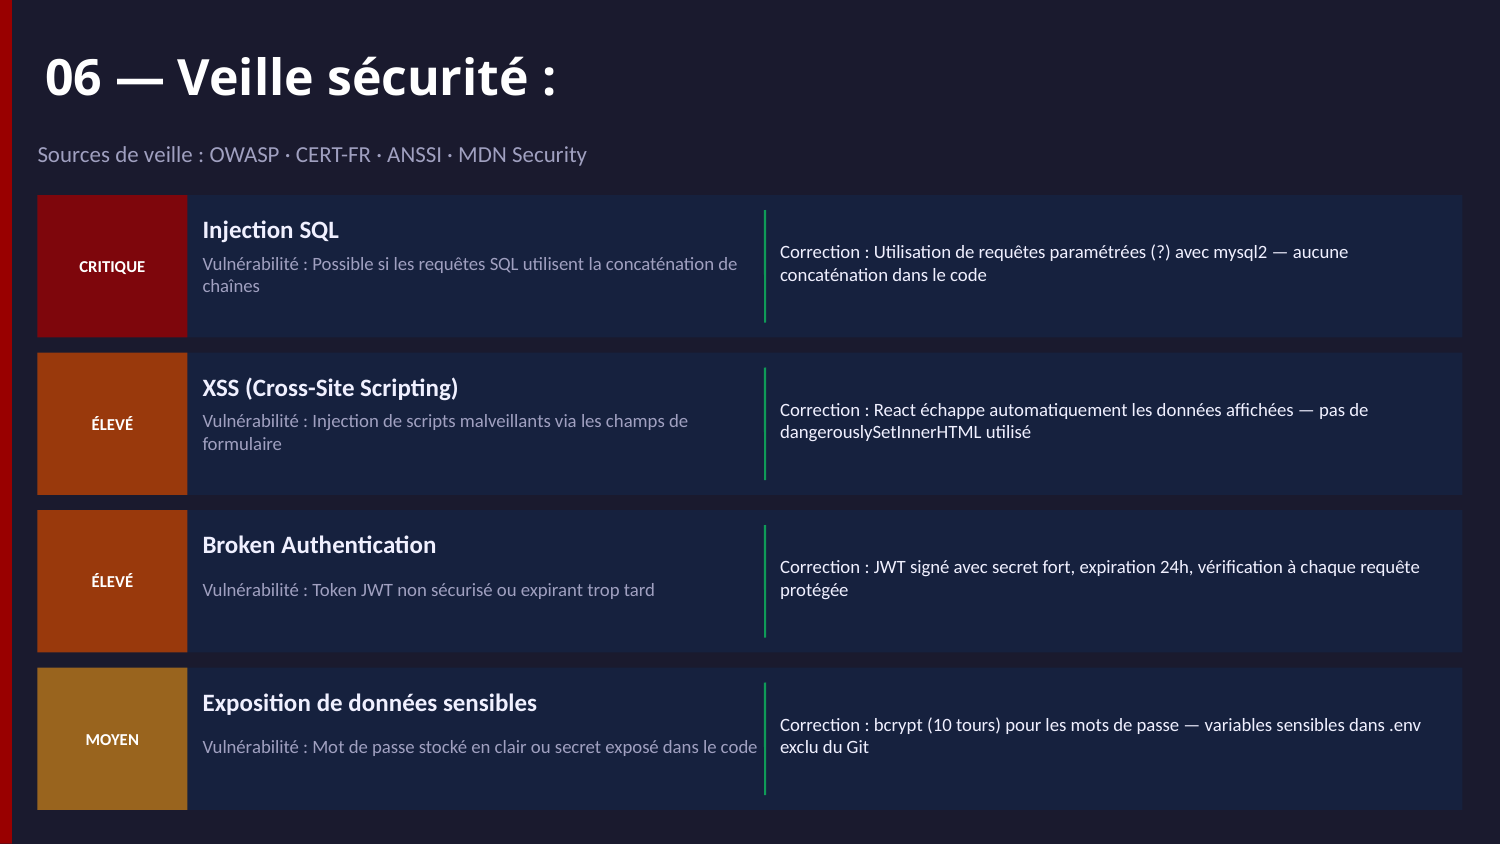

06 — Veille sécurité :
Sources de veille : OWASP · CERT-FR · ANSSI · MDN Security
CRITIQUE
Injection SQL
Correction : Utilisation de requêtes paramétrées (?) avec mysql2 — aucune concaténation dans le code
Vulnérabilité : Possible si les requêtes SQL utilisent la concaténation de chaînes
ÉLEVÉ
XSS (Cross-Site Scripting)
Correction : React échappe automatiquement les données affichées — pas de dangerouslySetInnerHTML utilisé
Vulnérabilité : Injection de scripts malveillants via les champs de formulaire
ÉLEVÉ
Broken Authentication
Correction : JWT signé avec secret fort, expiration 24h, vérification à chaque requête protégée
Vulnérabilité : Token JWT non sécurisé ou expirant trop tard
MOYEN
Exposition de données sensibles
Correction : bcrypt (10 tours) pour les mots de passe — variables sensibles dans .env exclu du Git
Vulnérabilité : Mot de passe stocké en clair ou secret exposé dans le code